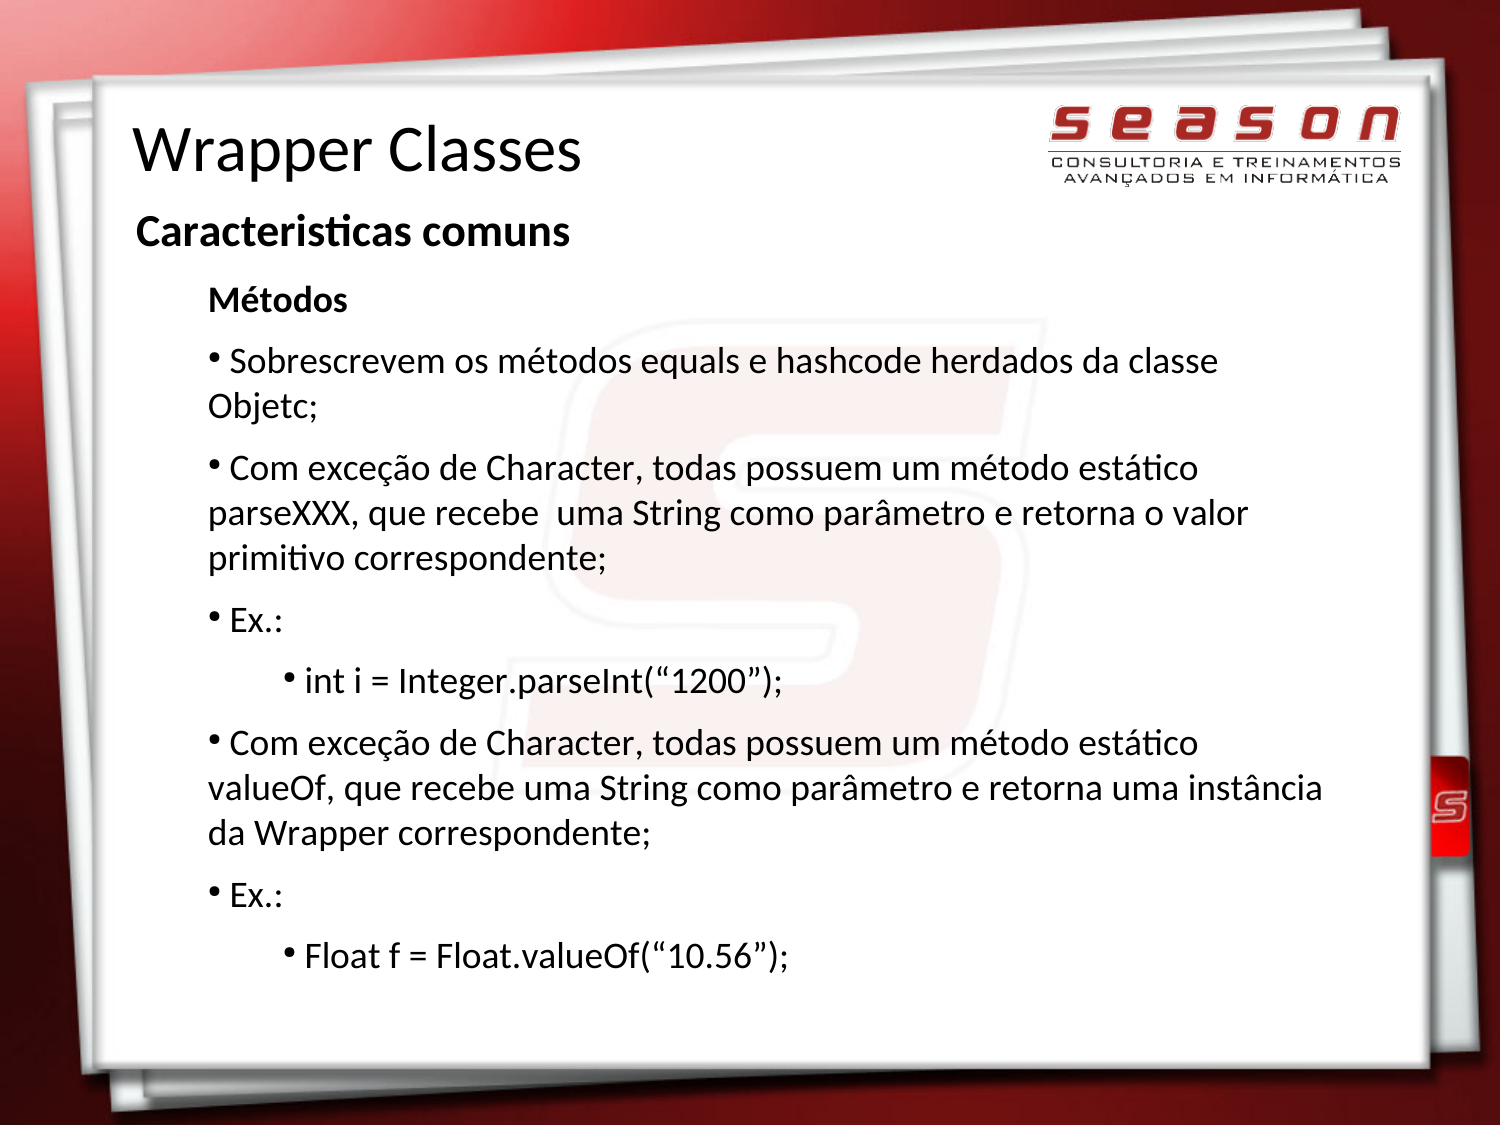

# Wrapper Classes
Caracteristicas comuns
Métodos
 Sobrescrevem os métodos equals e hashcode herdados da classe Objetc;
 Com exceção de Character, todas possuem um método estático parseXXX, que recebe uma String como parâmetro e retorna o valor primitivo correspondente;
 Ex.:
 int i = Integer.parseInt(“1200”);
 Com exceção de Character, todas possuem um método estático valueOf, que recebe uma String como parâmetro e retorna uma instância da Wrapper correspondente;
 Ex.:
 Float f = Float.valueOf(“10.56”);